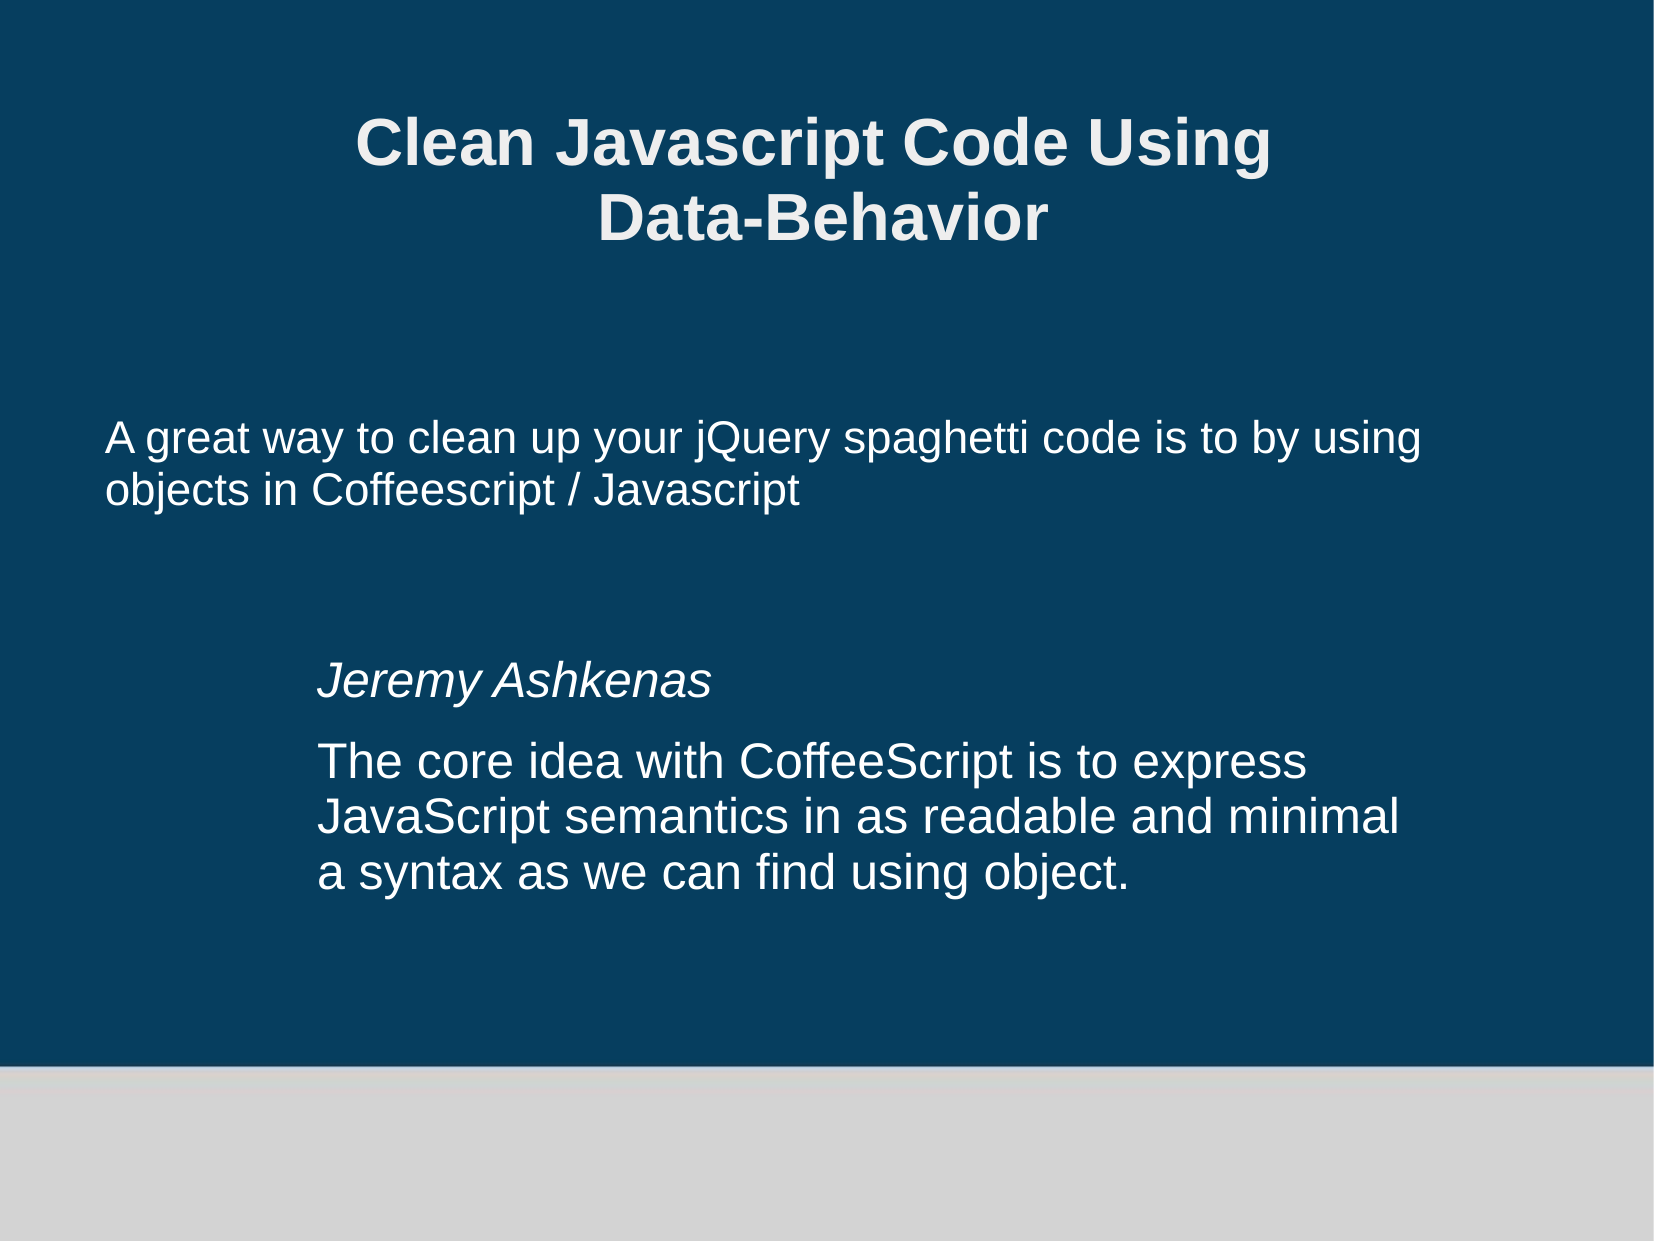

Clean Javascript Code Using
 Data-Behavior
A great way to clean up your jQuery spaghetti code is to by using objects in Coffeescript / Javascript
Jeremy Ashkenas
The core idea with CoffeeScript is to express JavaScript semantics in as readable and minimal a syntax as we can find using object.